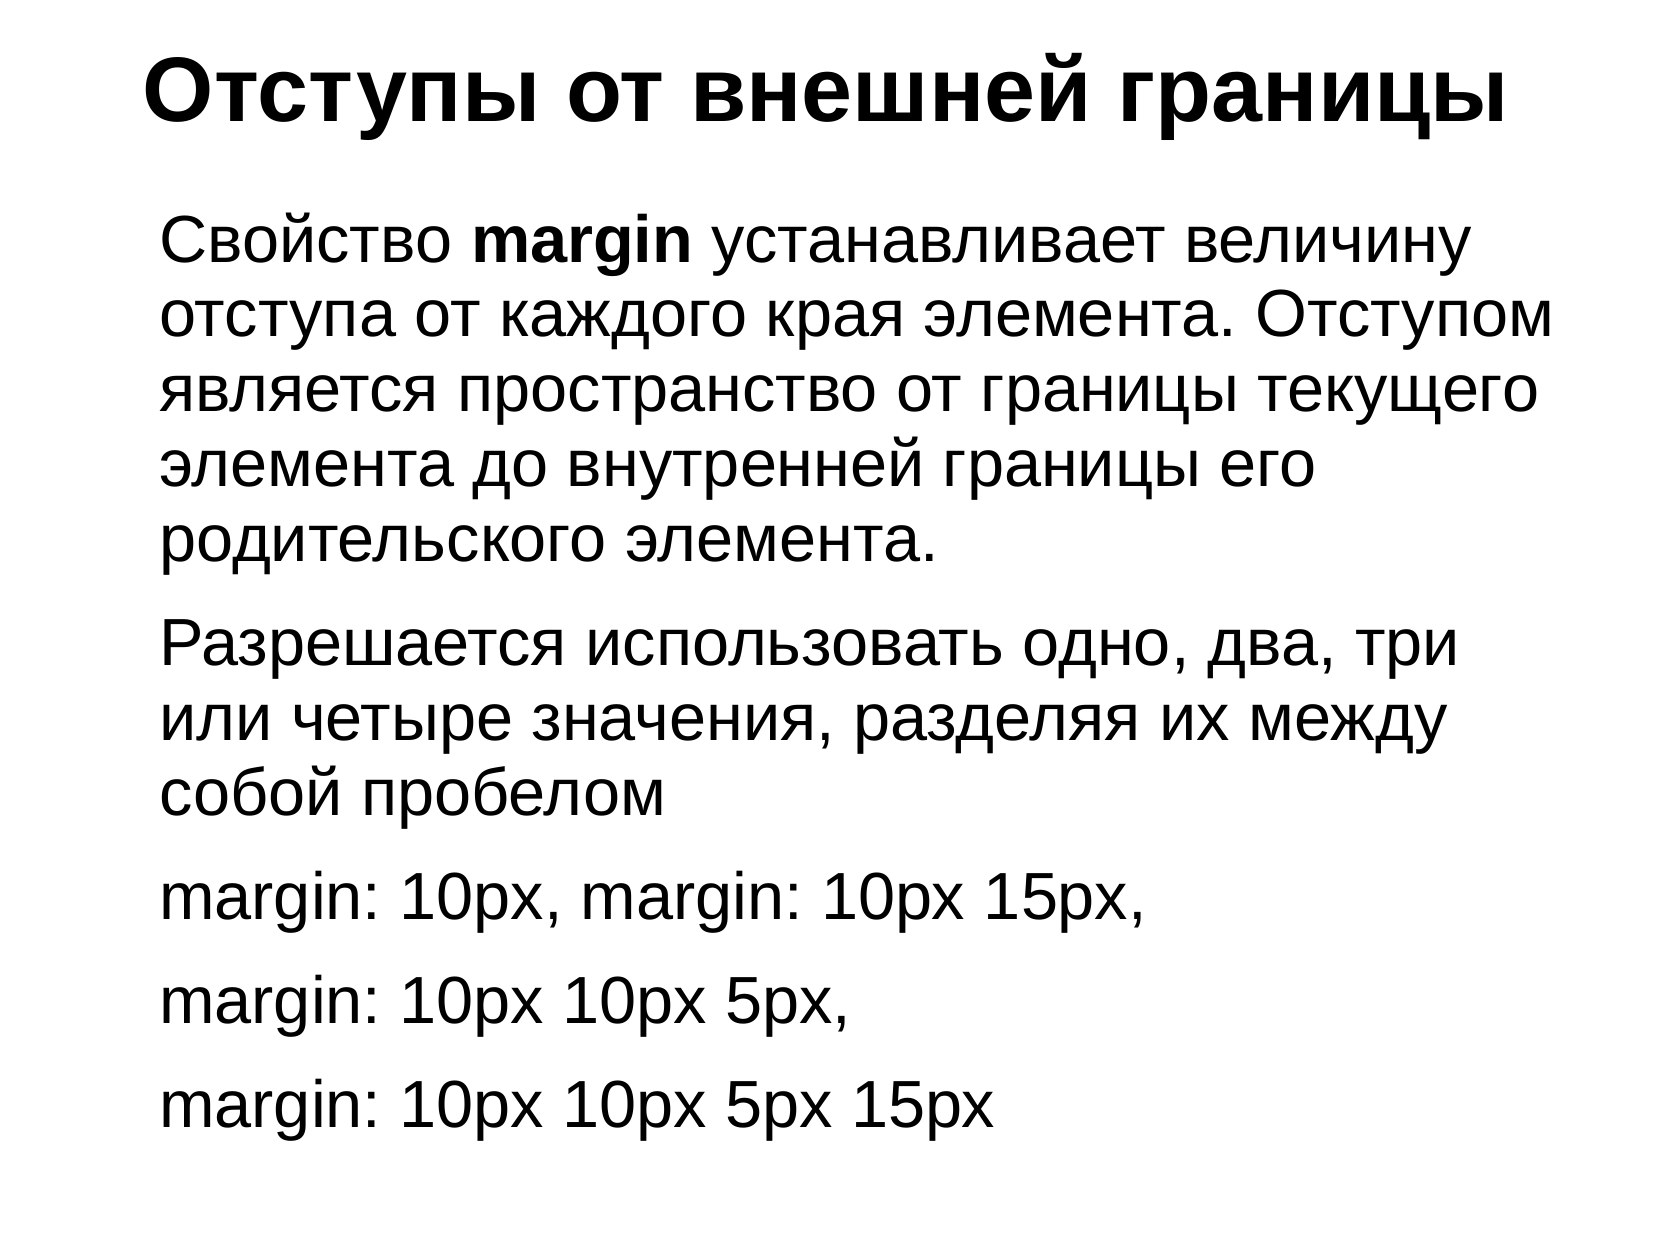

# Отступы от внешней границы
Свойство margin устанавливает величину отступа от каждого края элемента. Отступом является пространство от границы текущего элемента до внутренней границы его родительского элемента.
Разрешается использовать одно, два, три или четыре значения, разделяя их между собой пробелом
margin: 10px, margin: 10px 15px,
margin: 10px 10px 5px,
margin: 10px 10px 5px 15px